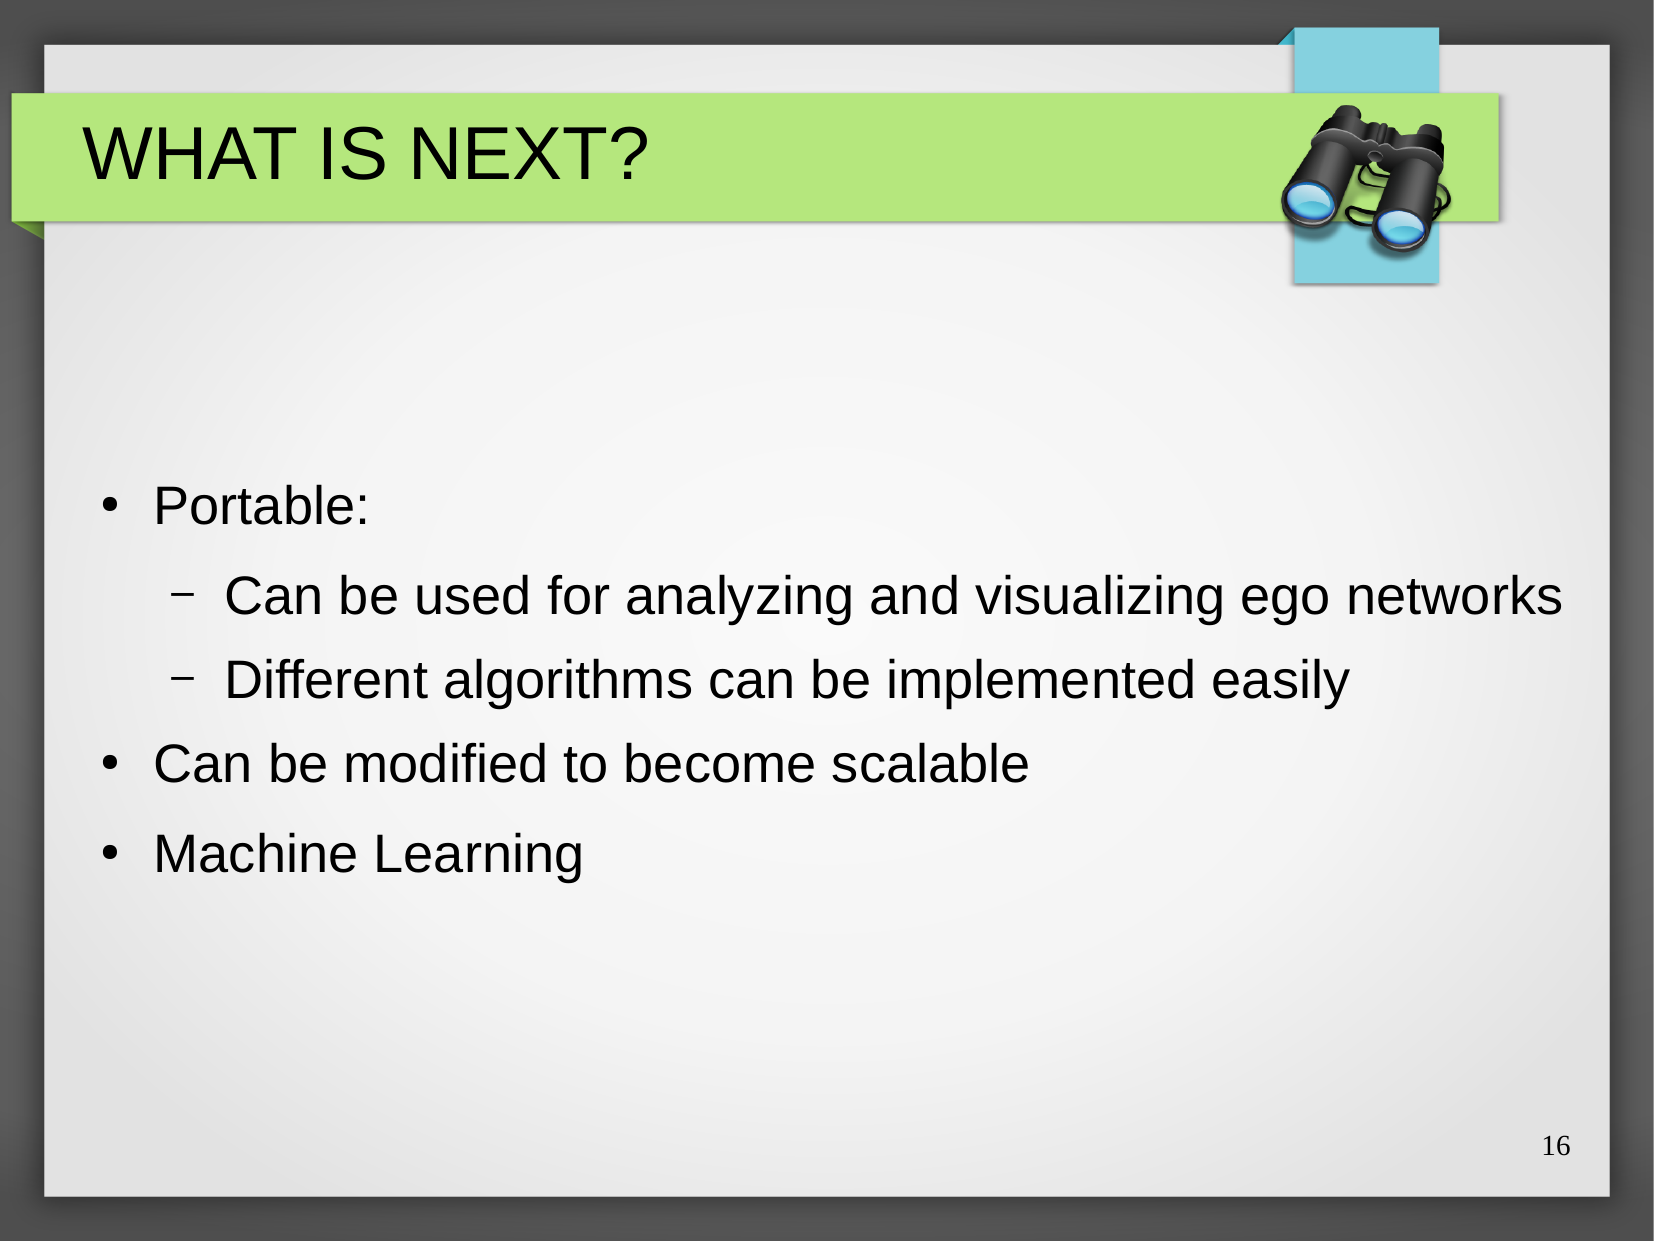

# WHAT IS NEXT?
Portable:
Can be used for analyzing and visualizing ego networks
Different algorithms can be implemented easily
Can be modified to become scalable
Machine Learning
16